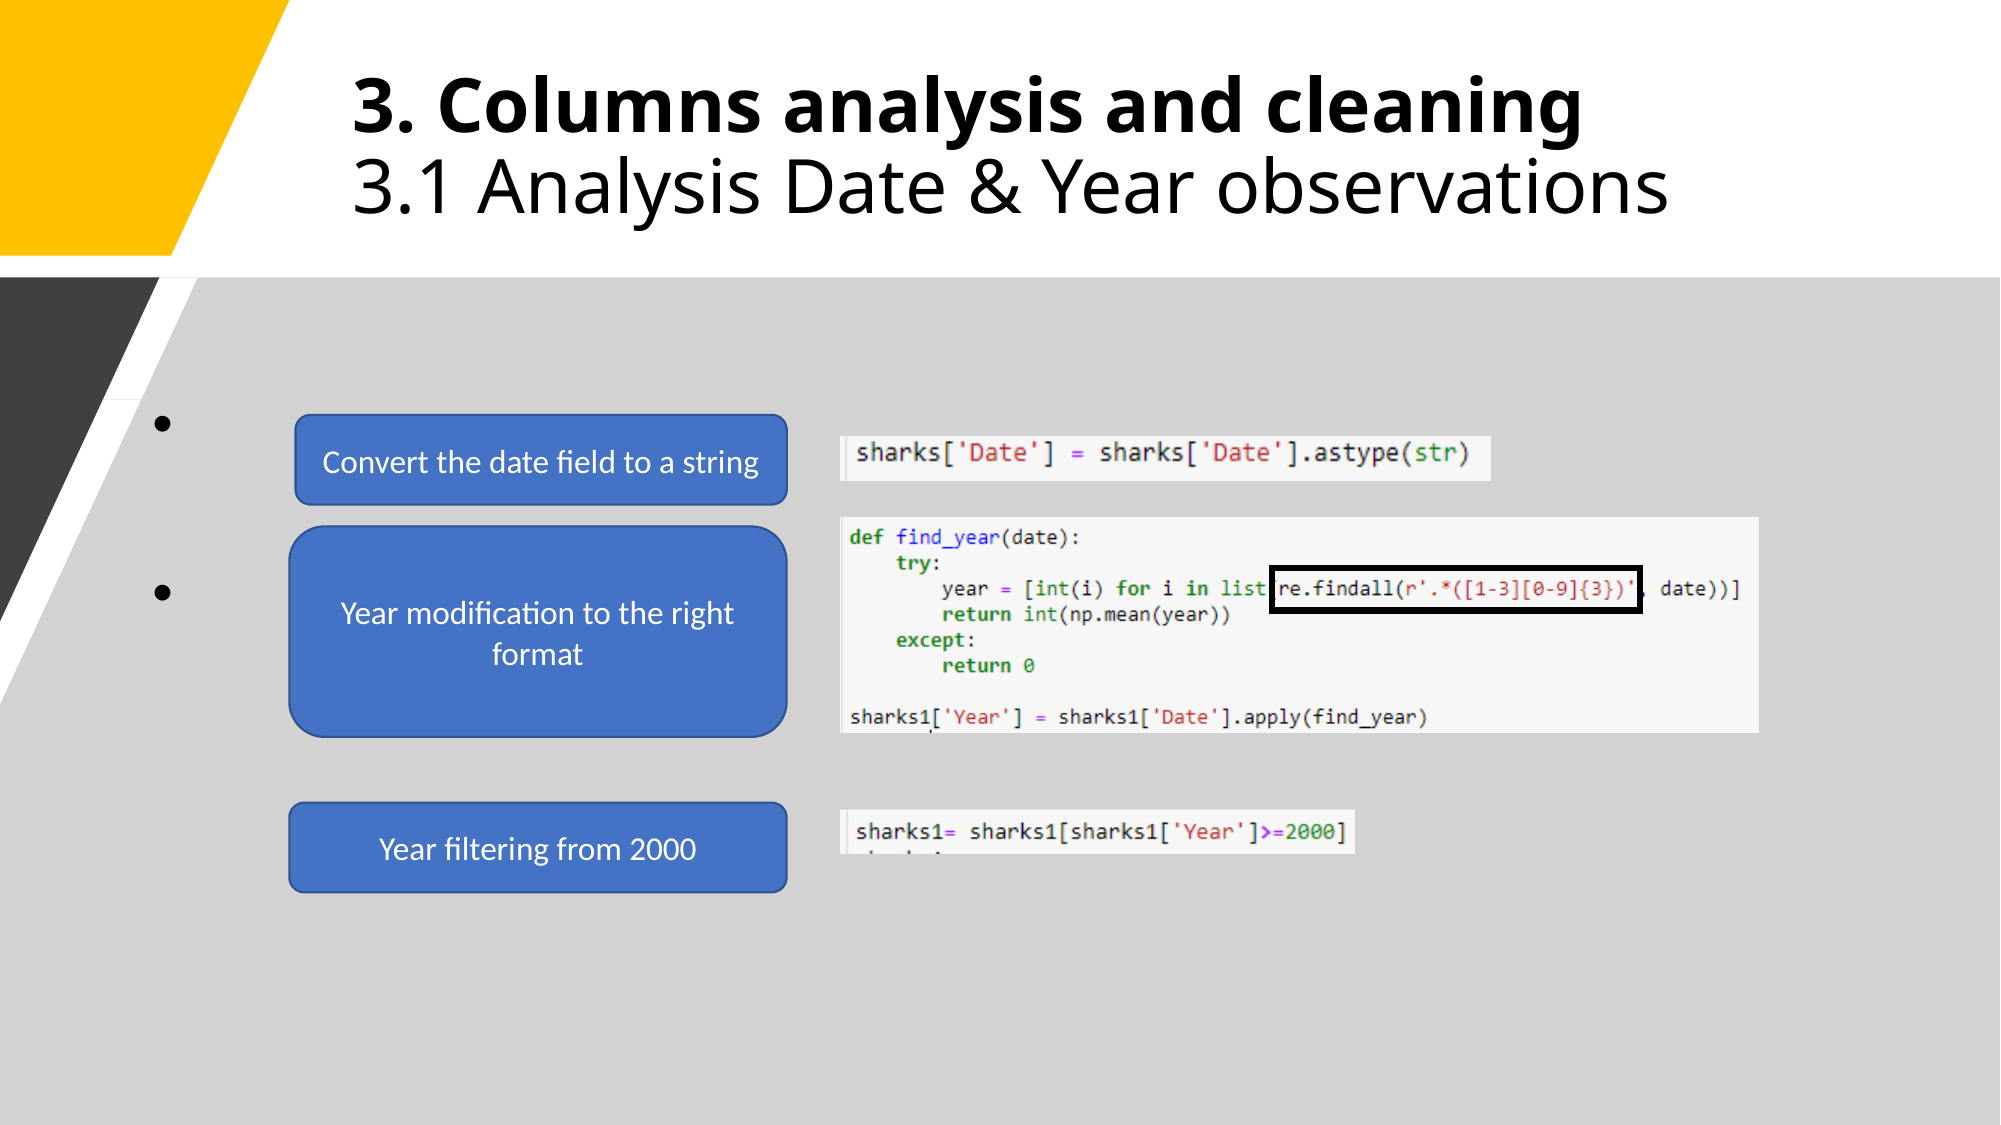

# 3. Columns analysis and cleaning 3.1 Analysis Date & Year observations
Convert the date field to a string
Year modification to the right format
Year filtering from 2000